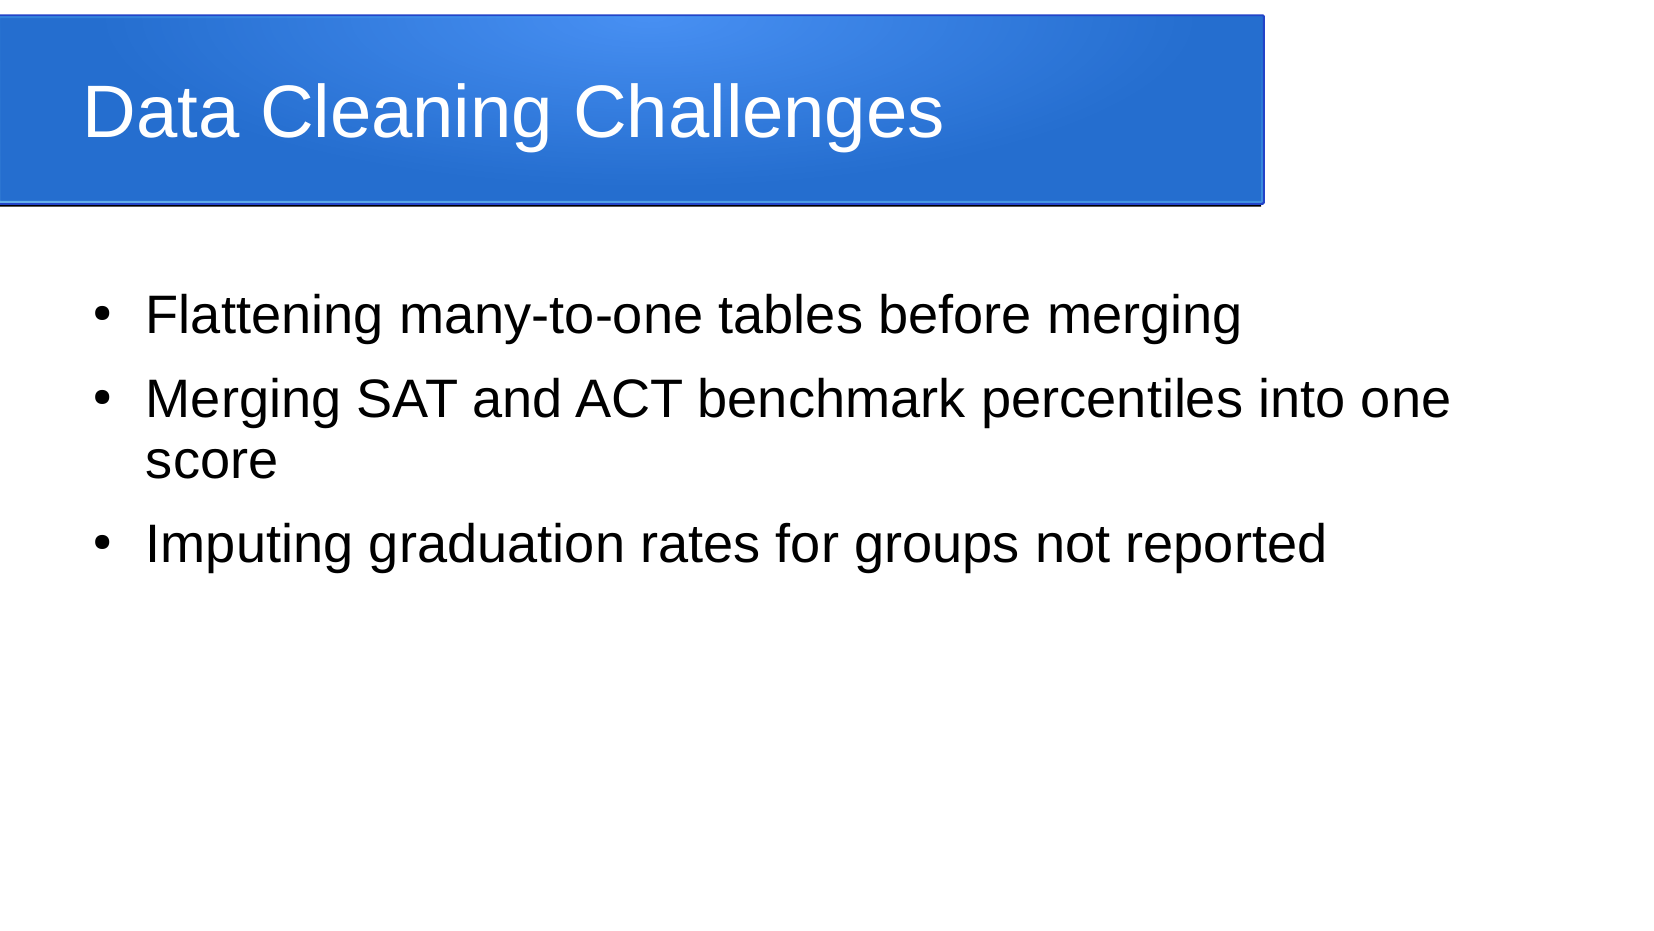

# Data Cleaning Challenges
Flattening many-to-one tables before merging
Merging SAT and ACT benchmark percentiles into one score
Imputing graduation rates for groups not reported